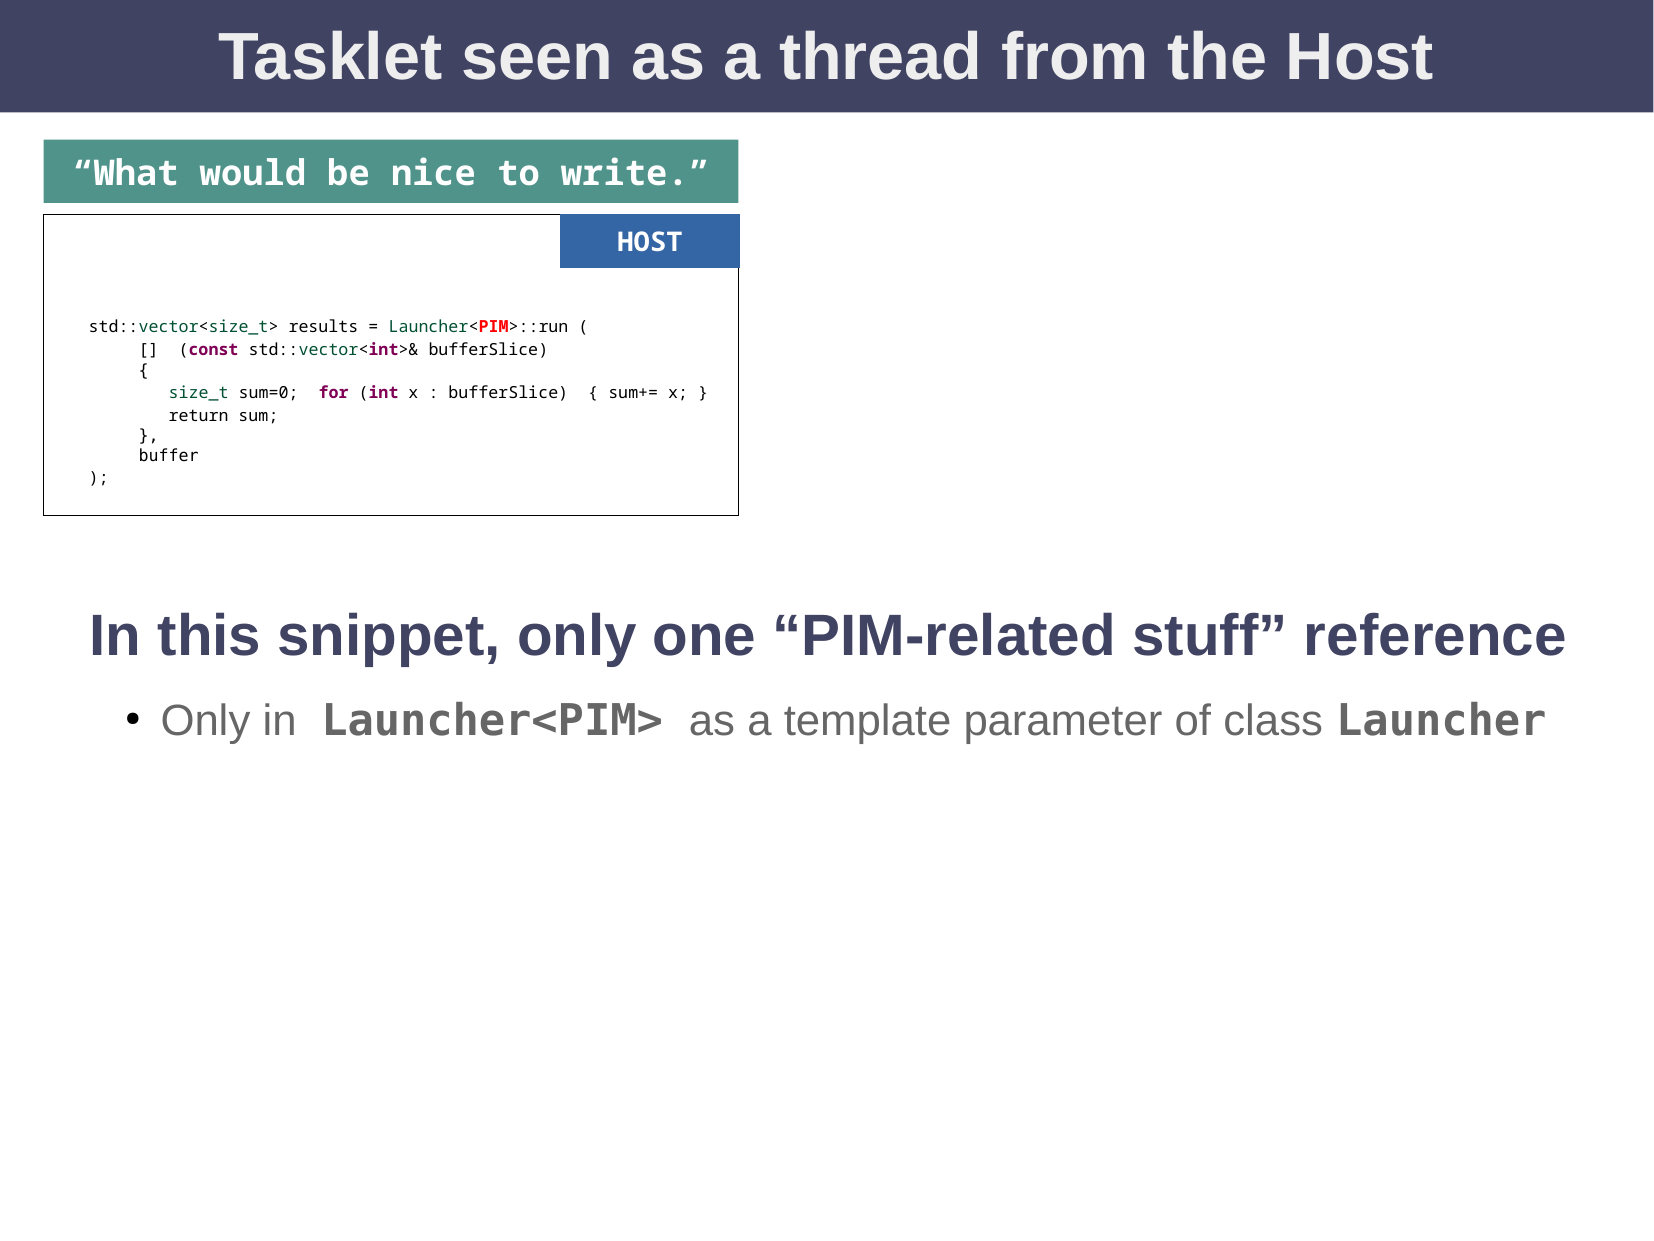

Tasklet seen as a thread from the Host
“What would be nice to write.”
 std::vector<size_t> results = Launcher<PIM>::run (
 [] (const std::vector<int>& bufferSlice)
 {
 size_t sum=0; for (int x : bufferSlice) { sum+= x; }
 return sum;
 },
 buffer
 );
HOST
In this snippet, only one “PIM-related stuff” reference
Only in Launcher<PIM> as a template parameter of class Launcher